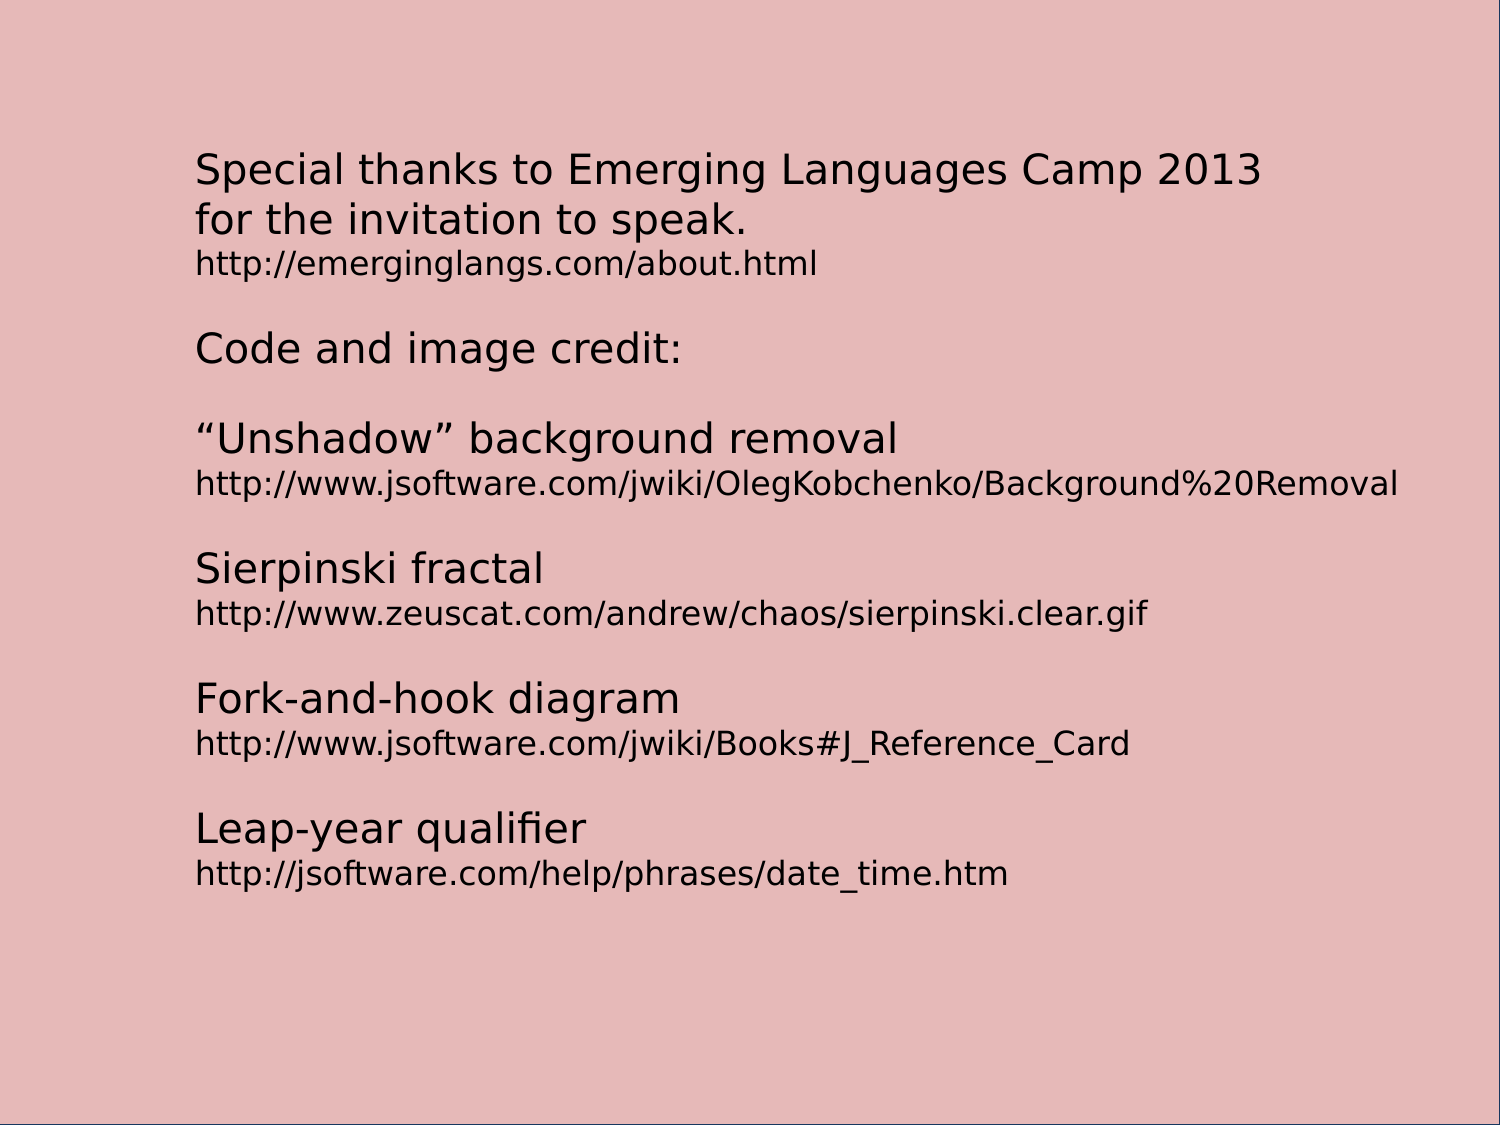

Special thanks to Emerging Languages Camp 2013
for the invitation to speak.
http://emerginglangs.com/about.html
Code and image credit:
“Unshadow” background removal
http://www.jsoftware.com/jwiki/OlegKobchenko/Background%20Removal
Sierpinski fractal
http://www.zeuscat.com/andrew/chaos/sierpinski.clear.gif
Fork-and-hook diagram
http://www.jsoftware.com/jwiki/Books#J_Reference_Card
Leap-year qualifier
http://jsoftware.com/help/phrases/date_time.htm